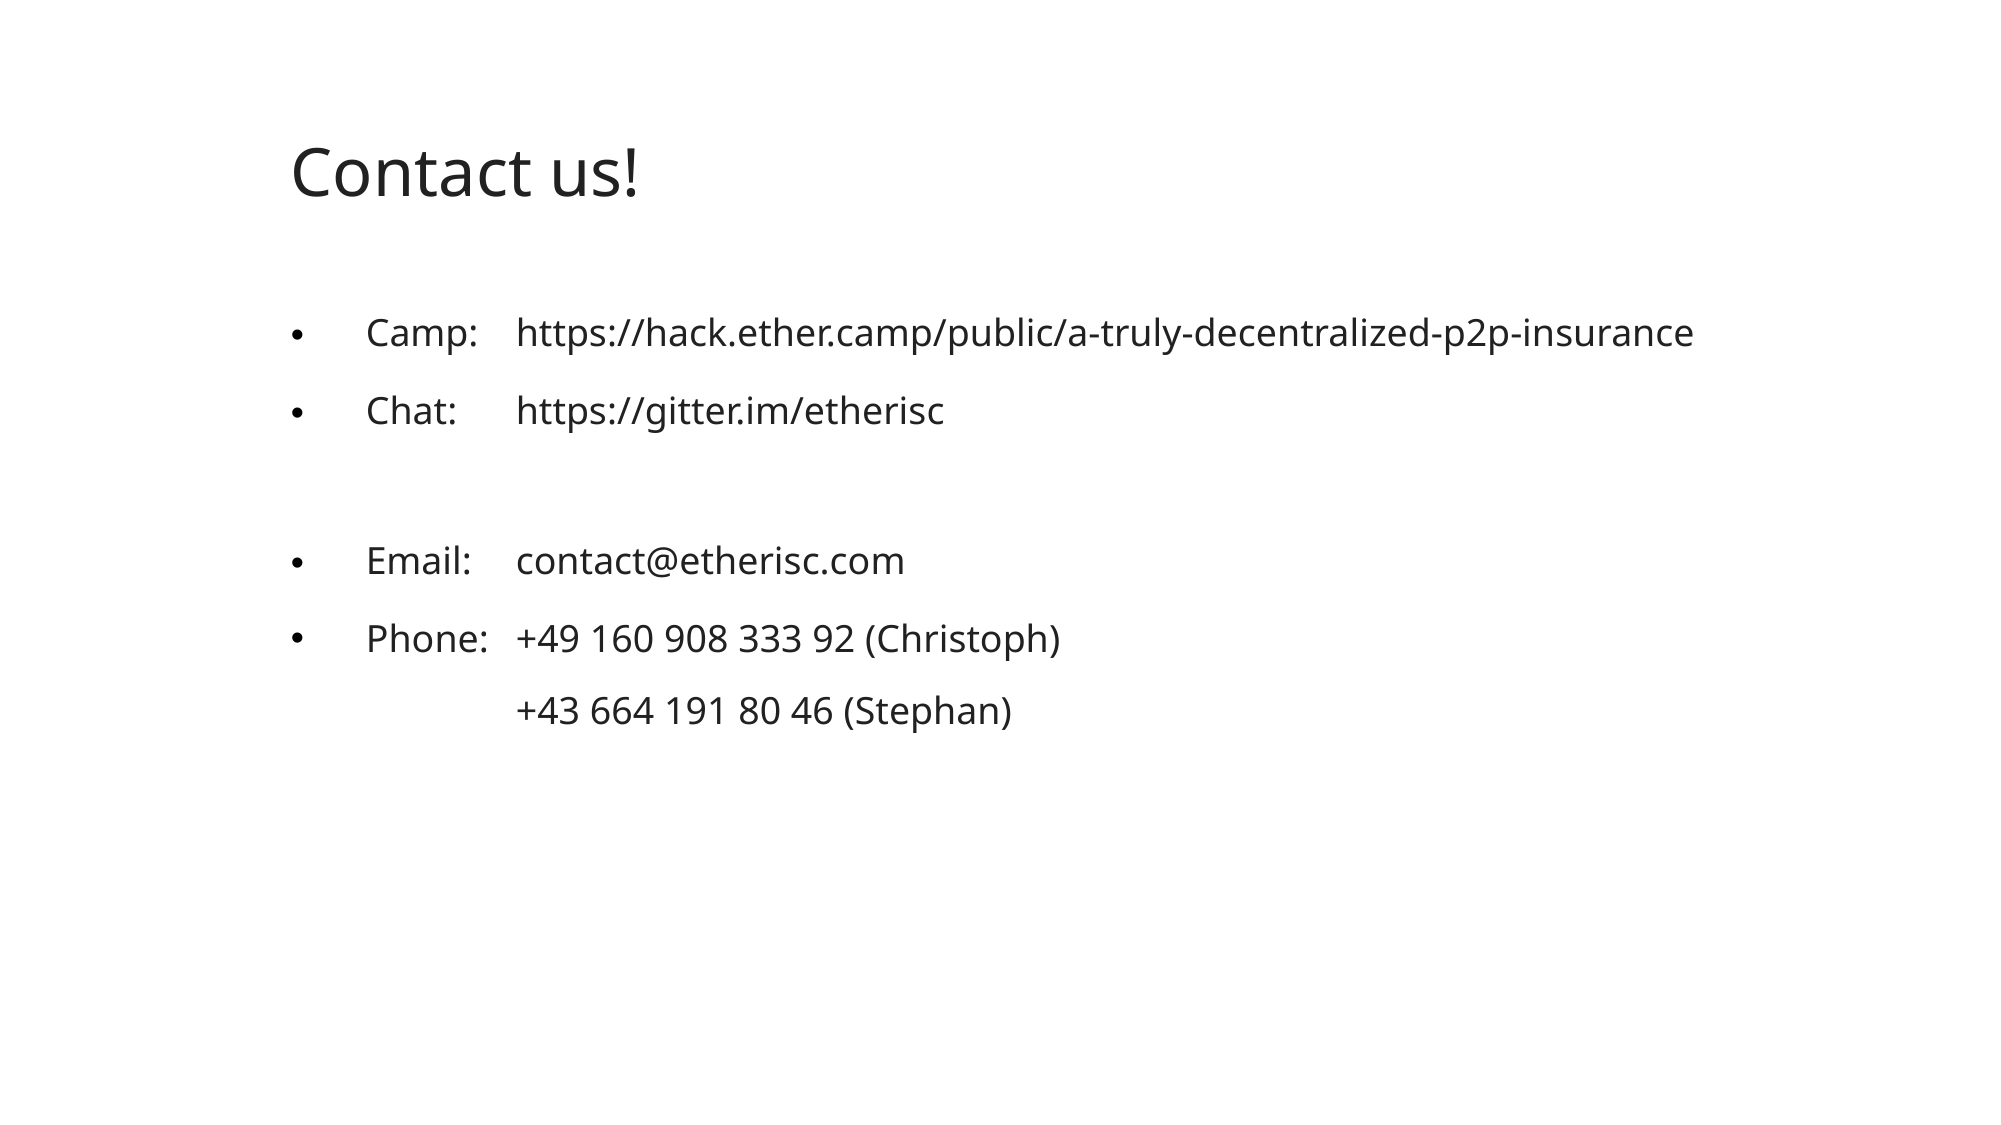

Contact us!
Camp: 	https://hack.ether.camp/public/a-truly-decentralized-p2p-insurance
Chat: 	https://gitter.im/etherisc
Email: 	contact@etherisc.com
Phone:	+49 160 908 333 92 (Christoph)
+43 664 191 80 46 (Stephan)